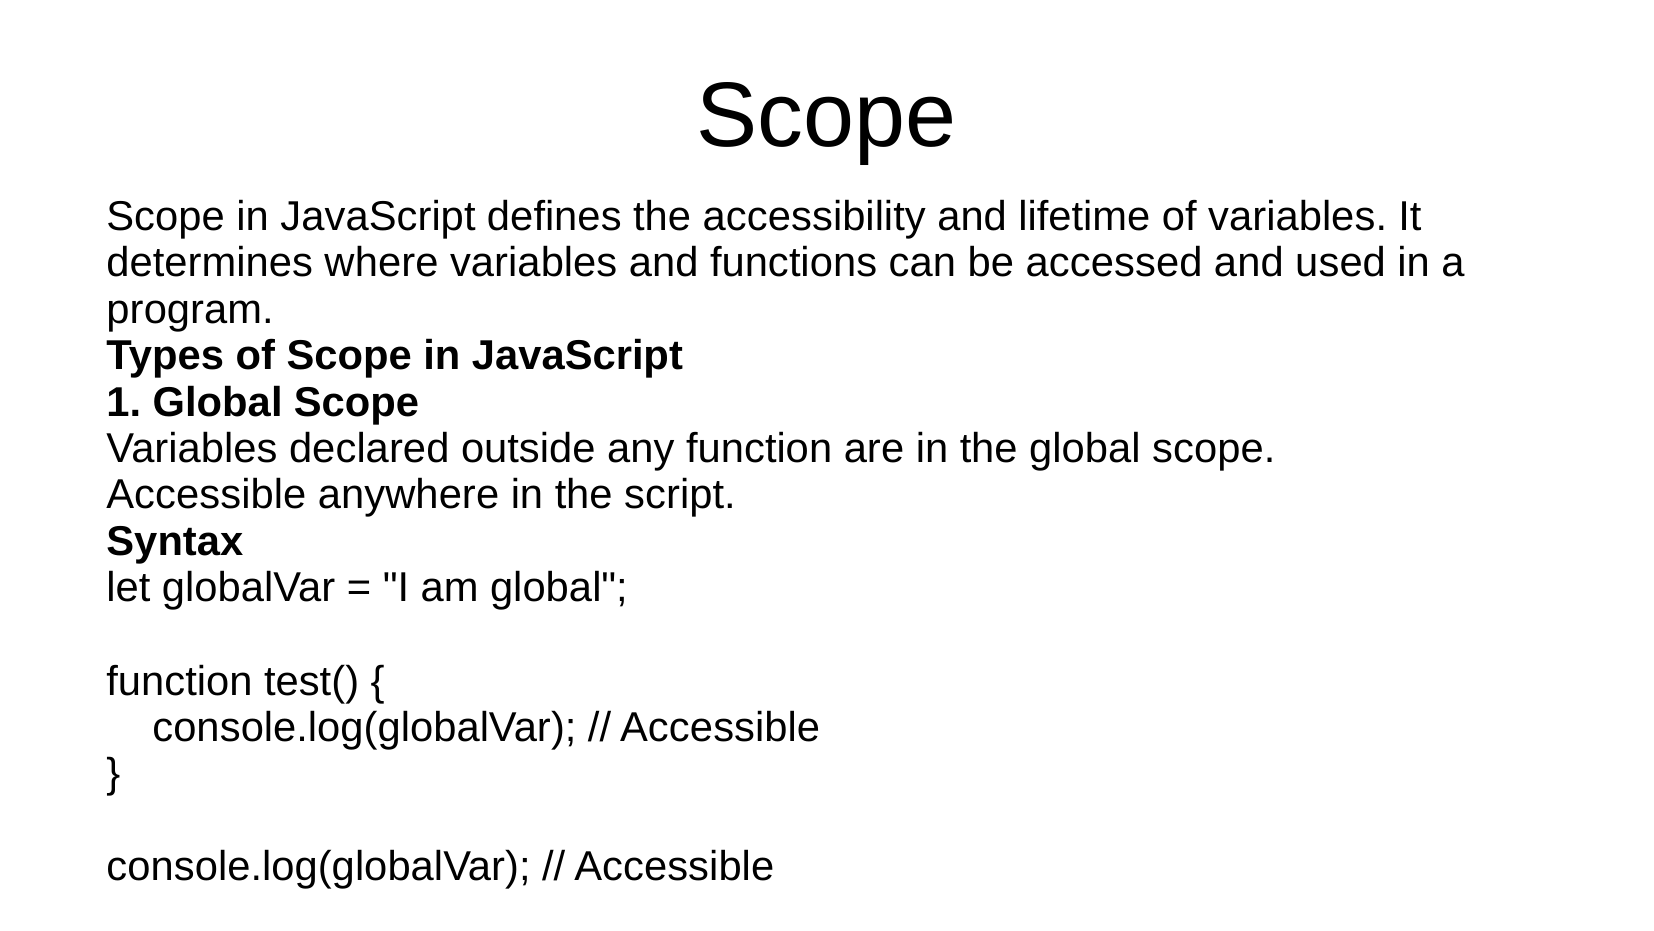

# Scope
Scope in JavaScript defines the accessibility and lifetime of variables. It determines where variables and functions can be accessed and used in a program.
Types of Scope in JavaScript
1. Global Scope
Variables declared outside any function are in the global scope.
Accessible anywhere in the script.
Syntax
let globalVar = "I am global";
function test() {
 console.log(globalVar); // Accessible
}
console.log(globalVar); // Accessible